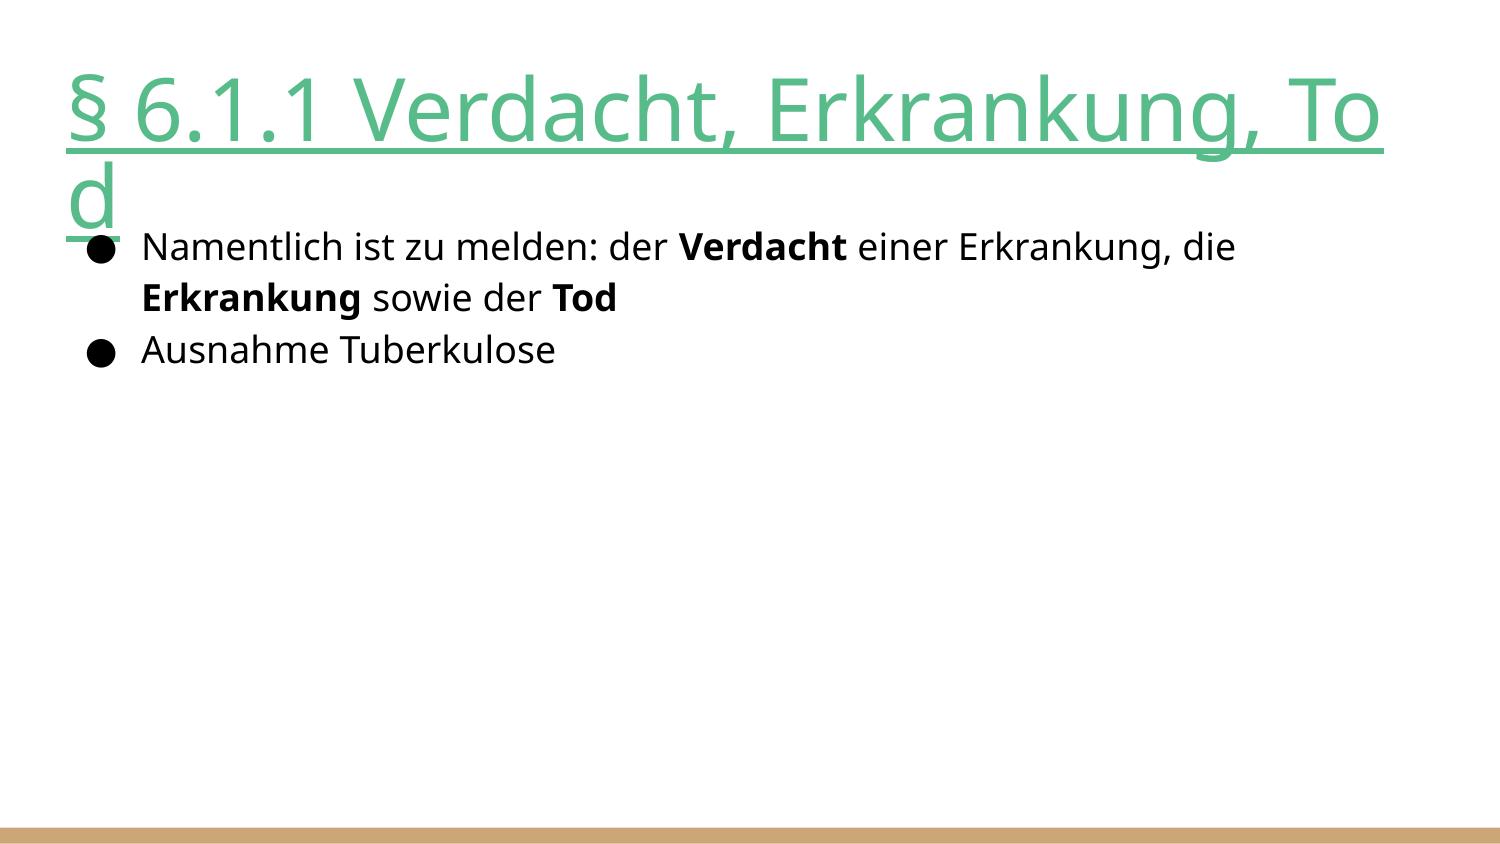

# § 6.1.1 Verdacht, Erkrankung, Tod
Namentlich ist zu melden: der Verdacht einer Erkrankung, die Erkrankung sowie der Tod
Ausnahme Tuberkulose